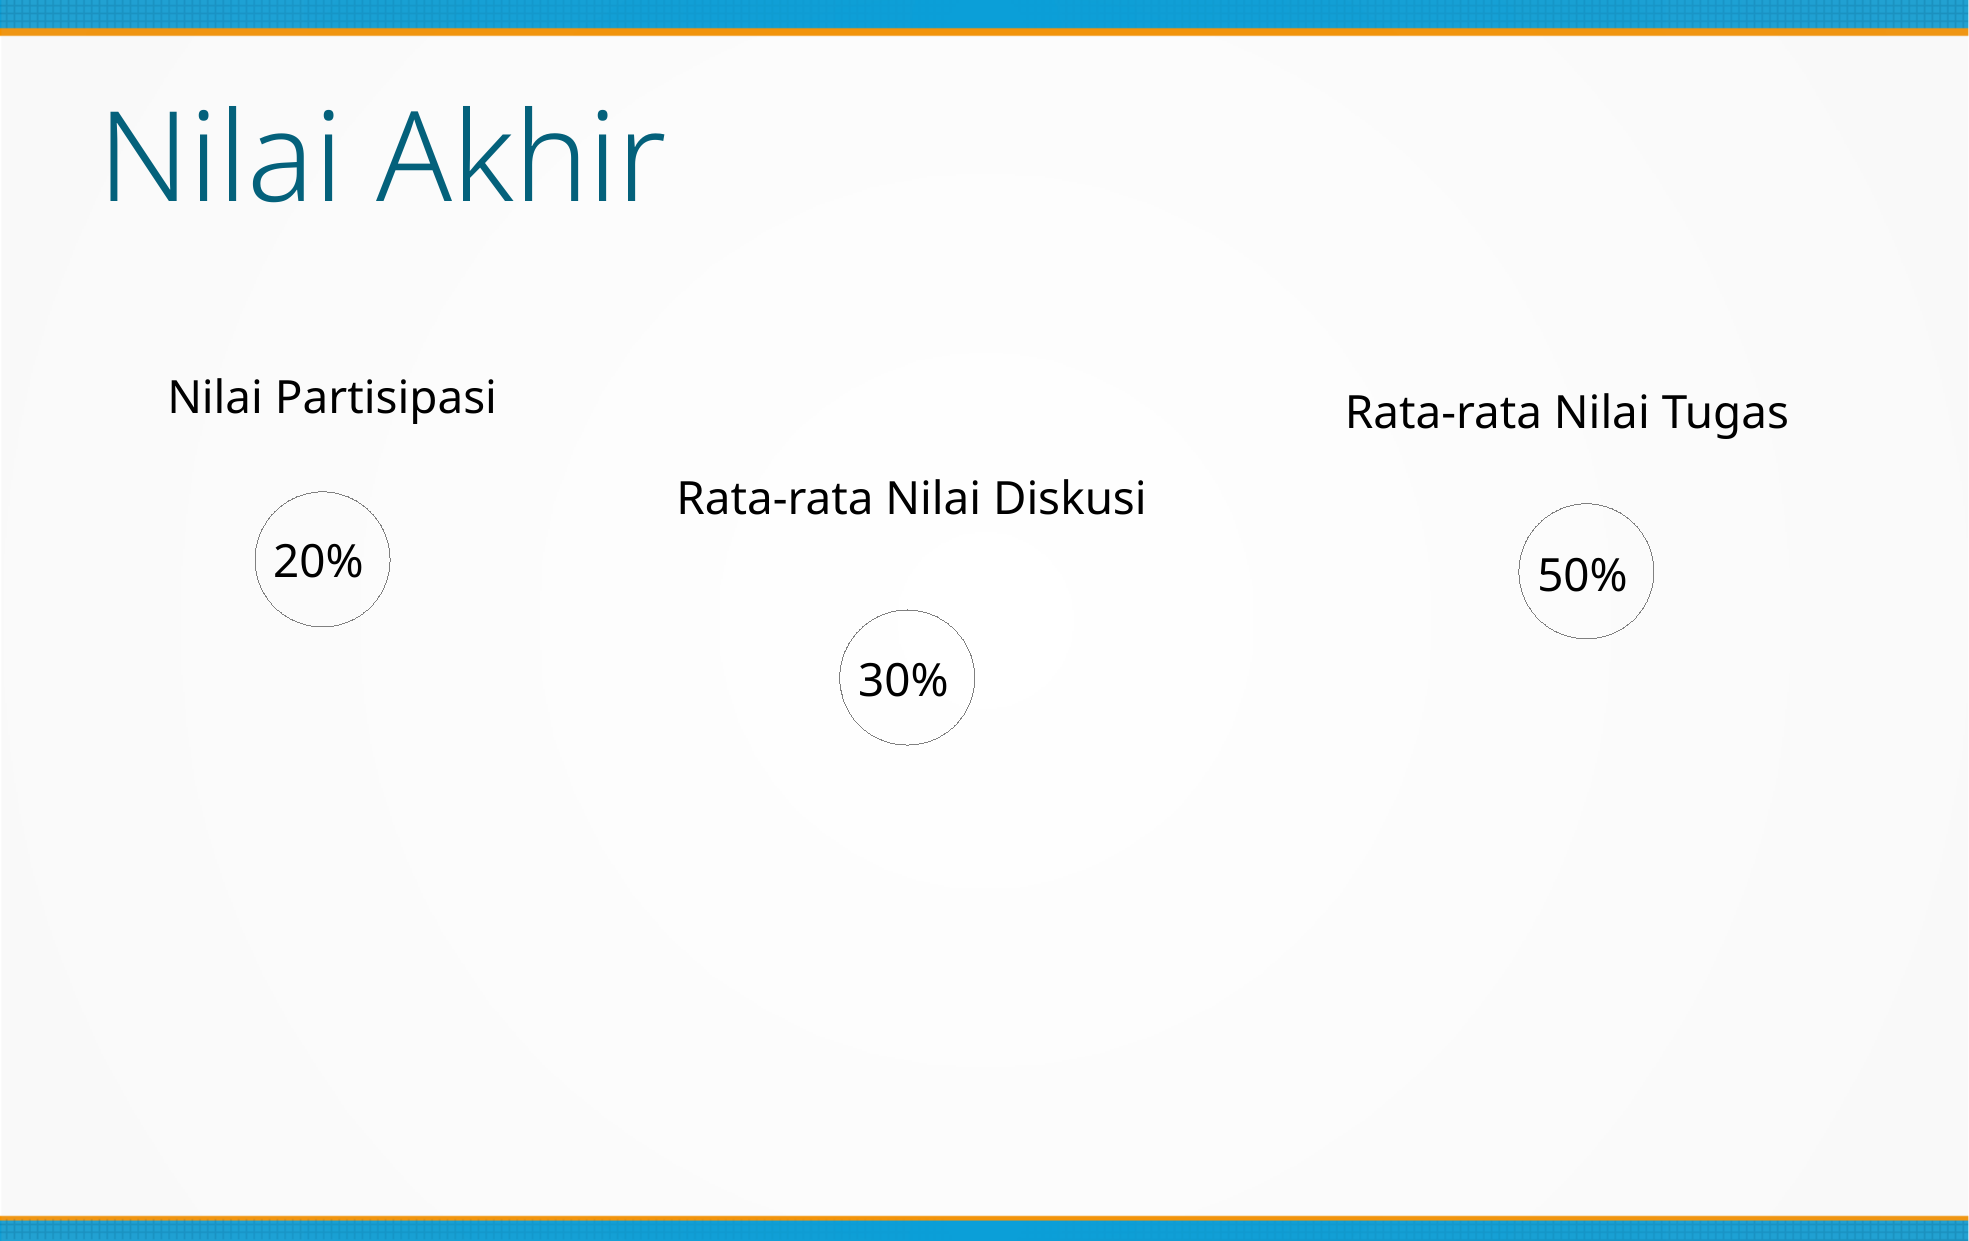

# Nilai Akhir
Nilai Partisipasi
Rata-rata Nilai Tugas
Rata-rata Nilai Diskusi
20%
50%
30%